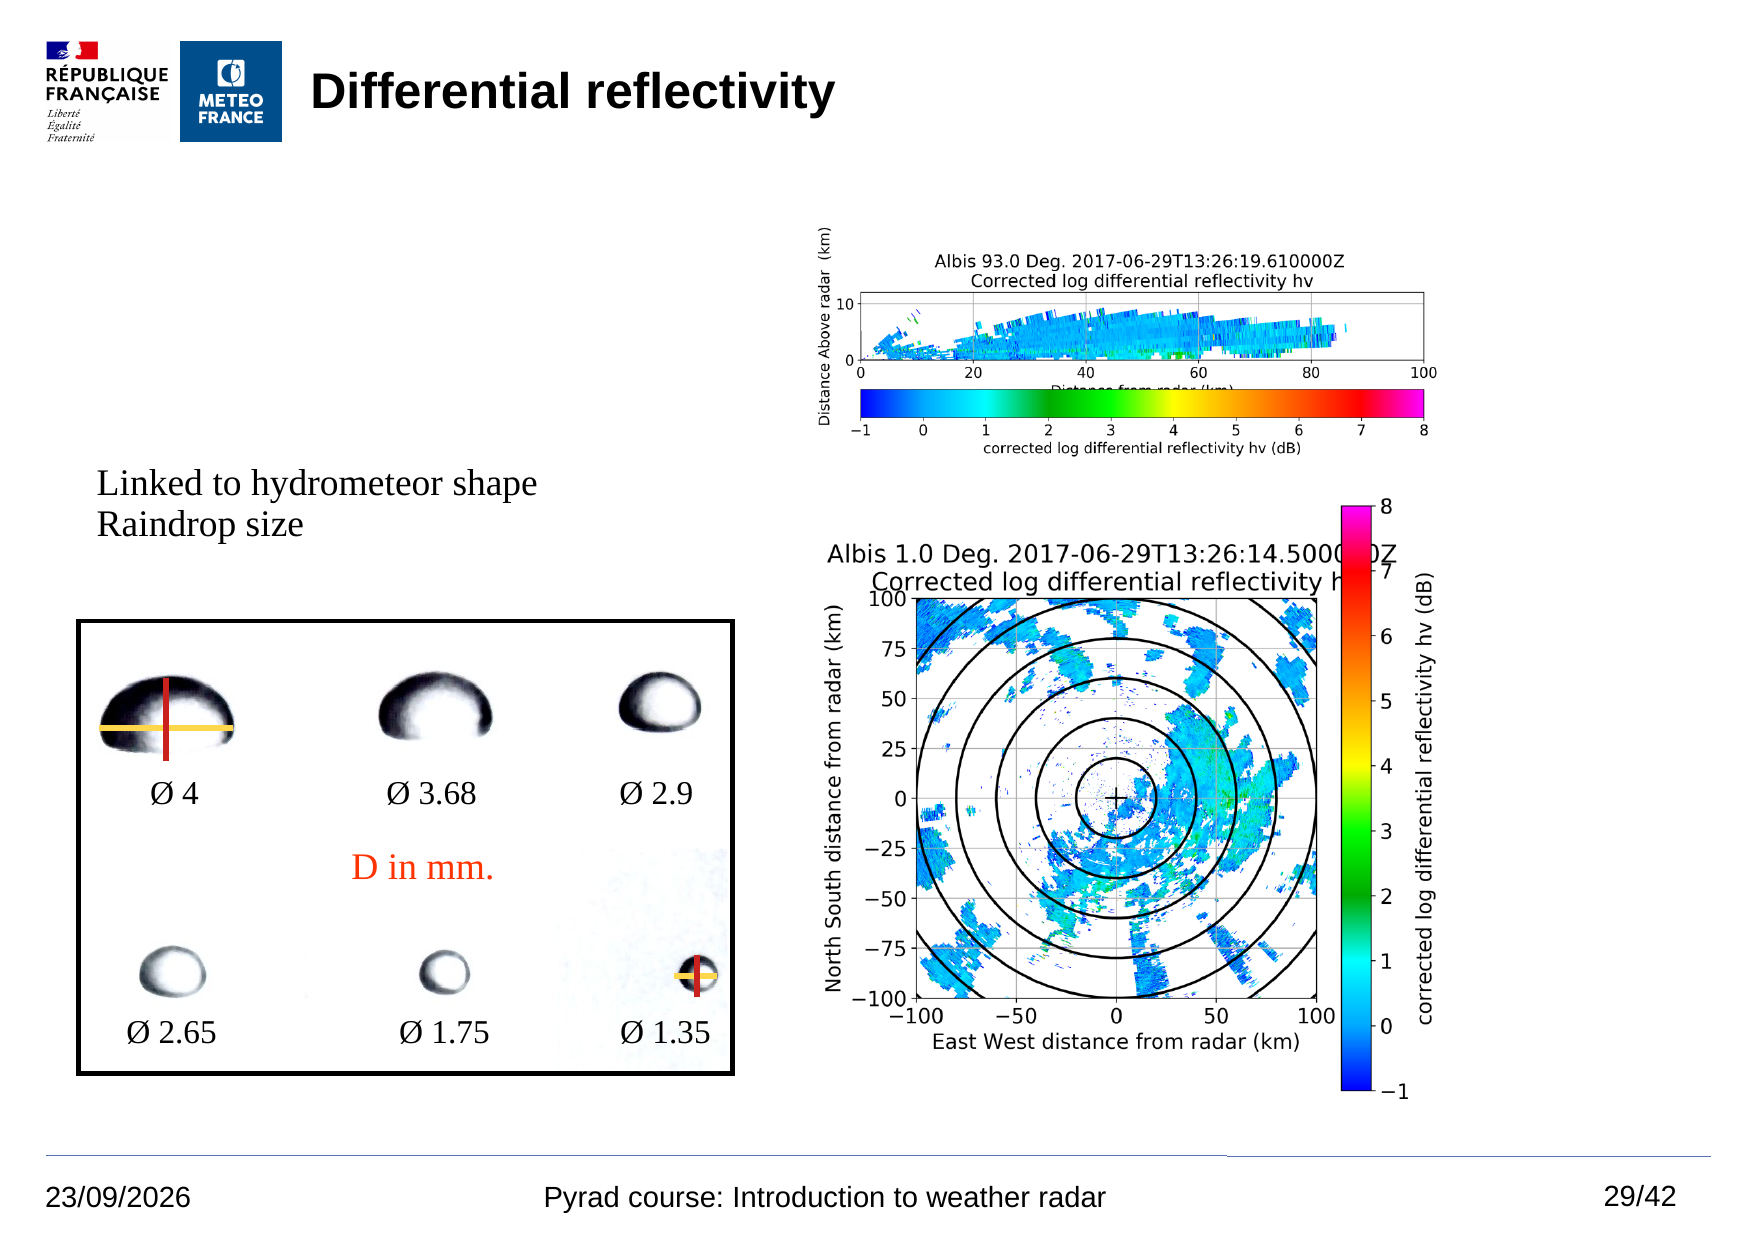

# Differential reflectivity
Linked to hydrometeor shape
Raindrop size
Ø 4
Ø 3.68
Ø 2.9
D in mm.
Ø 2.65
Ø 1.75
Ø 1.35
29
Pyrad course: Introduction to weather radar